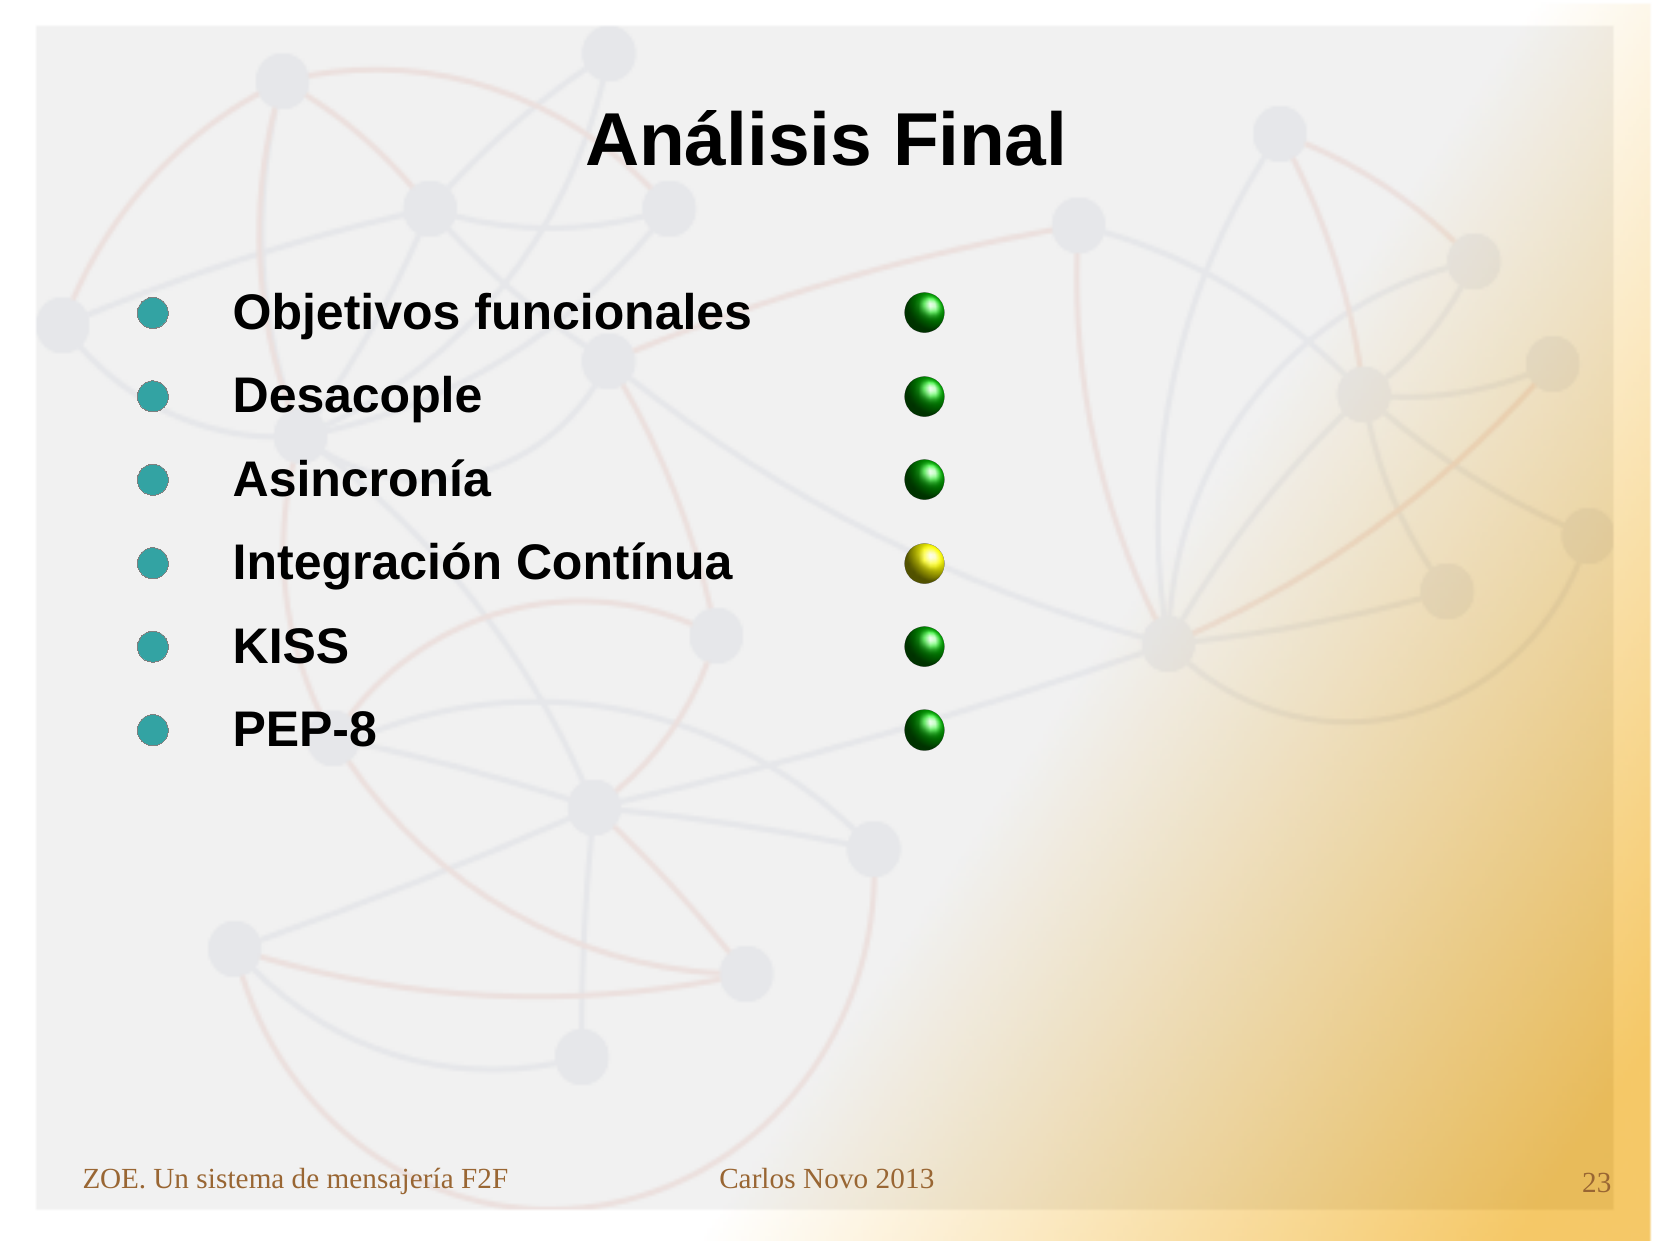

Análisis Final
Objetivos funcionales
Desacople
Asincronía
Integración Contínua
KISS
PEP-8
23